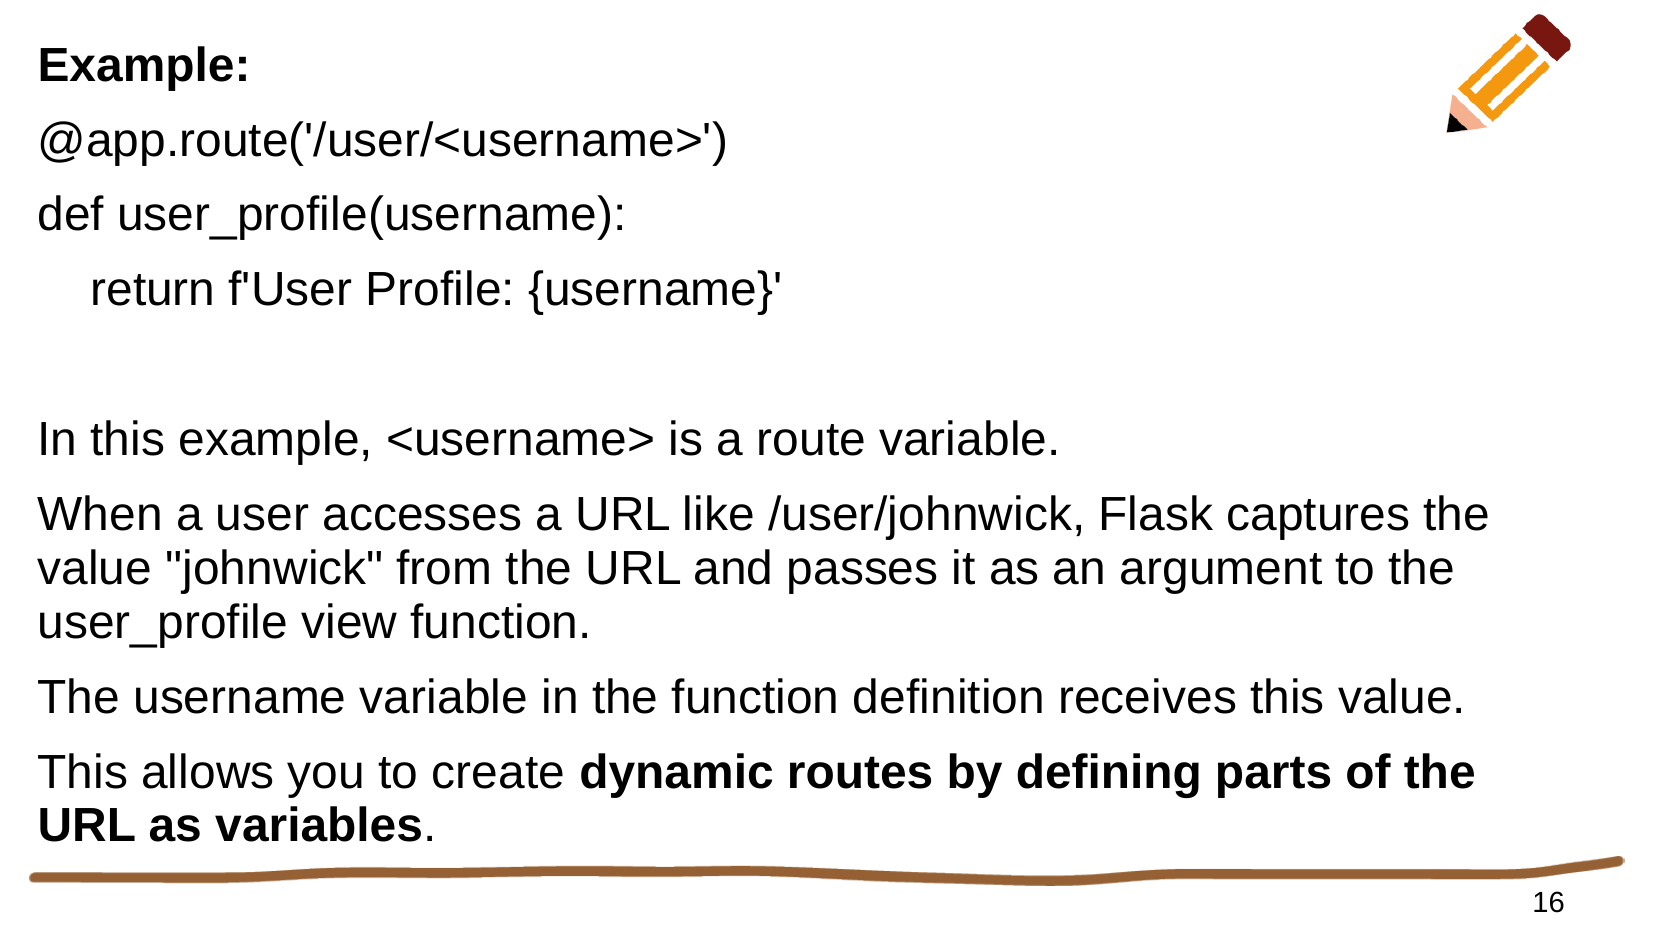

# Example:
@app.route('/user/<username>')
def user_profile(username):
 return f'User Profile: {username}'
In this example, <username> is a route variable.
When a user accesses a URL like /user/johnwick, Flask captures the value "johnwick" from the URL and passes it as an argument to the user_profile view function.
The username variable in the function definition receives this value.
This allows you to create dynamic routes by defining parts of the URL as variables.
16